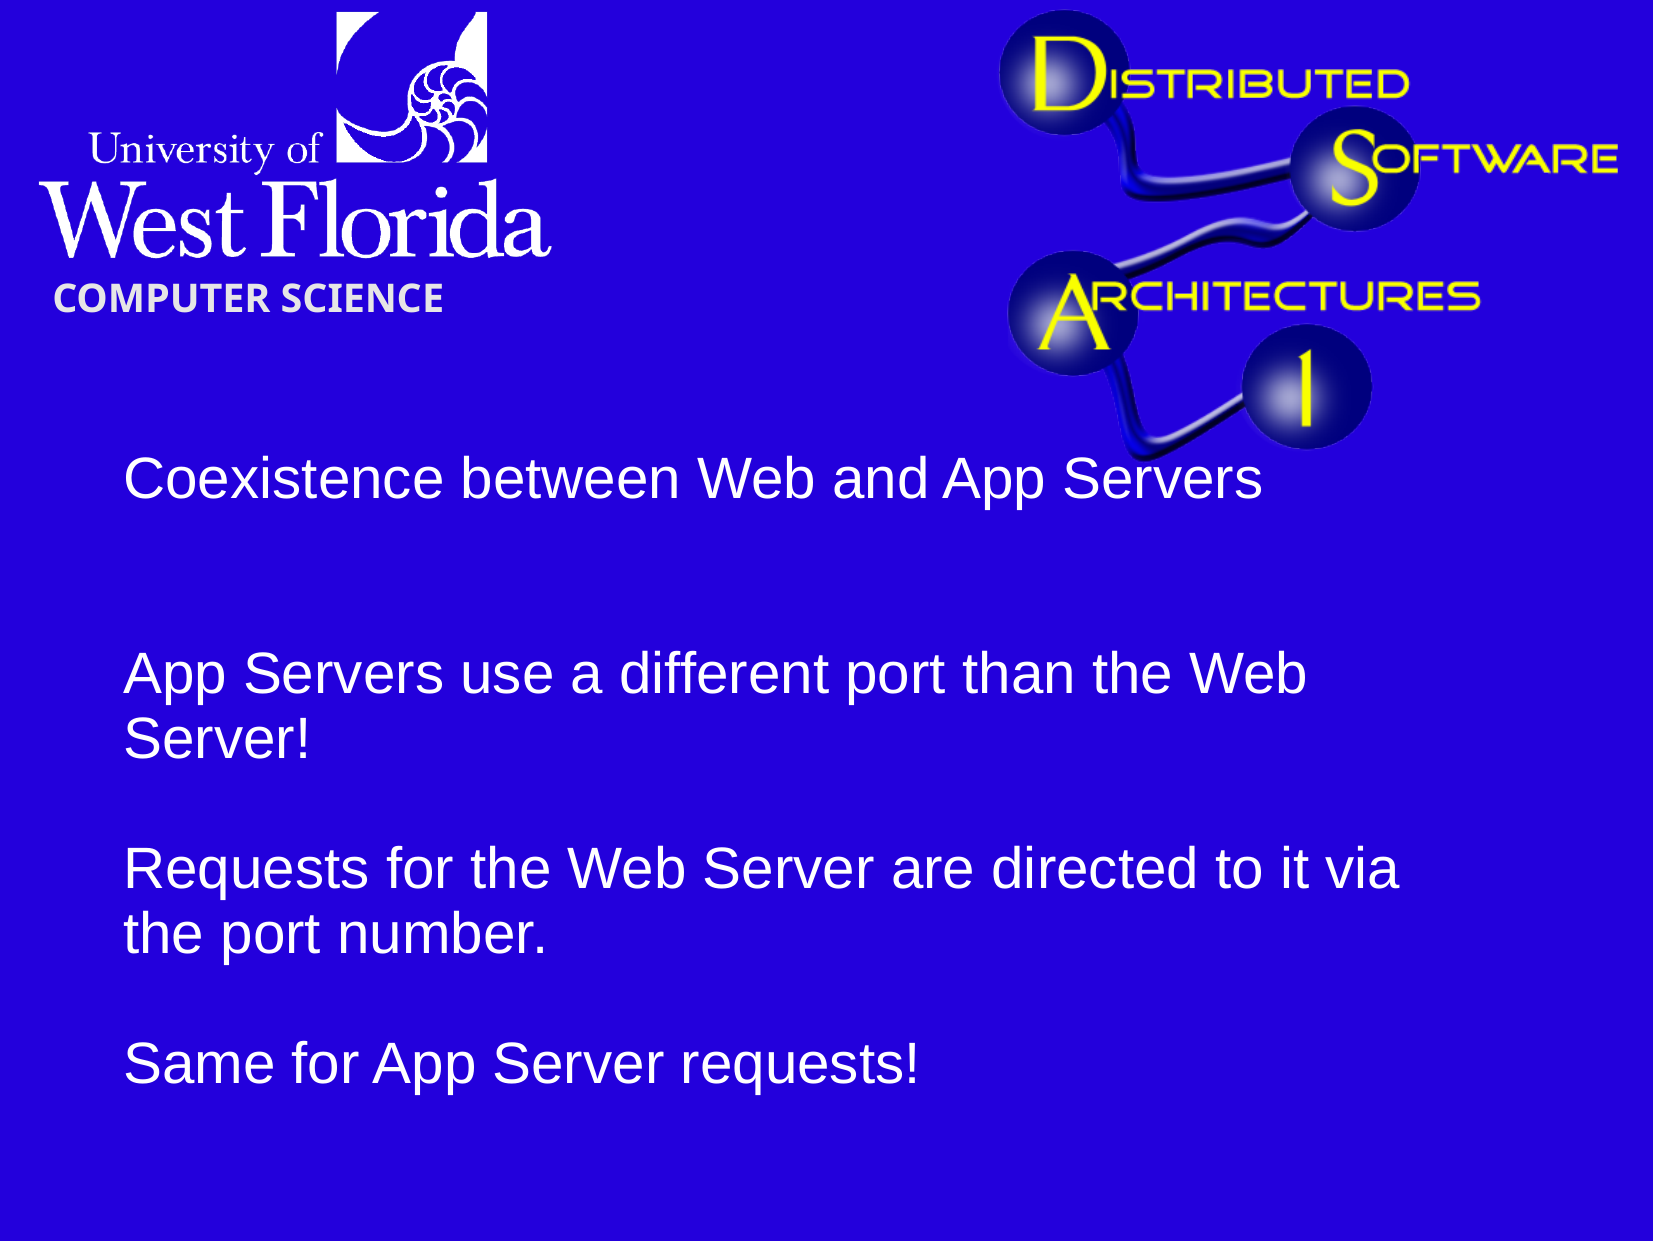

COMPUTER SCIENCE
Coexistence between Web and App Servers
App Servers use a different port than the Web Server!
Requests for the Web Server are directed to it via the port number.
Same for App Server requests!